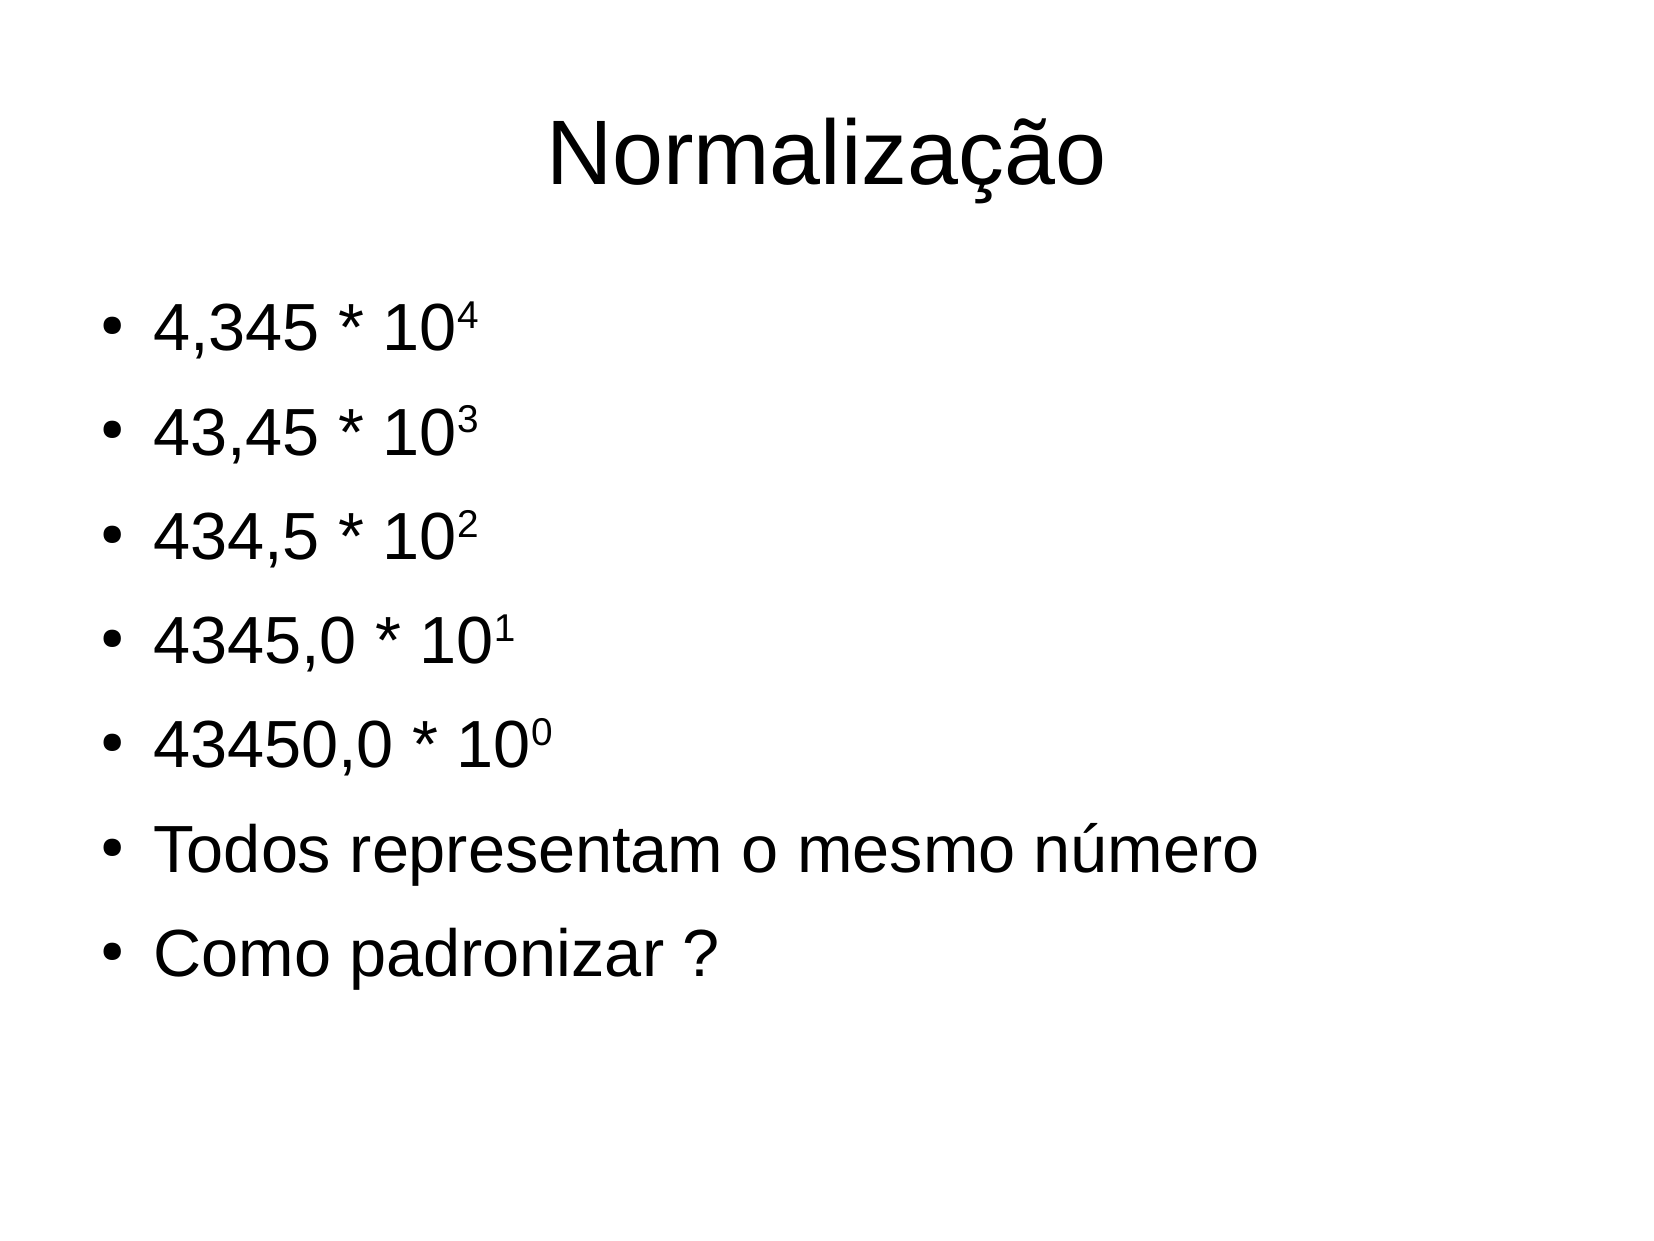

# Normalização
4,345 * 104
43,45 * 103
434,5 * 102
4345,0 * 101
43450,0 * 100
Todos representam o mesmo número
Como padronizar ?